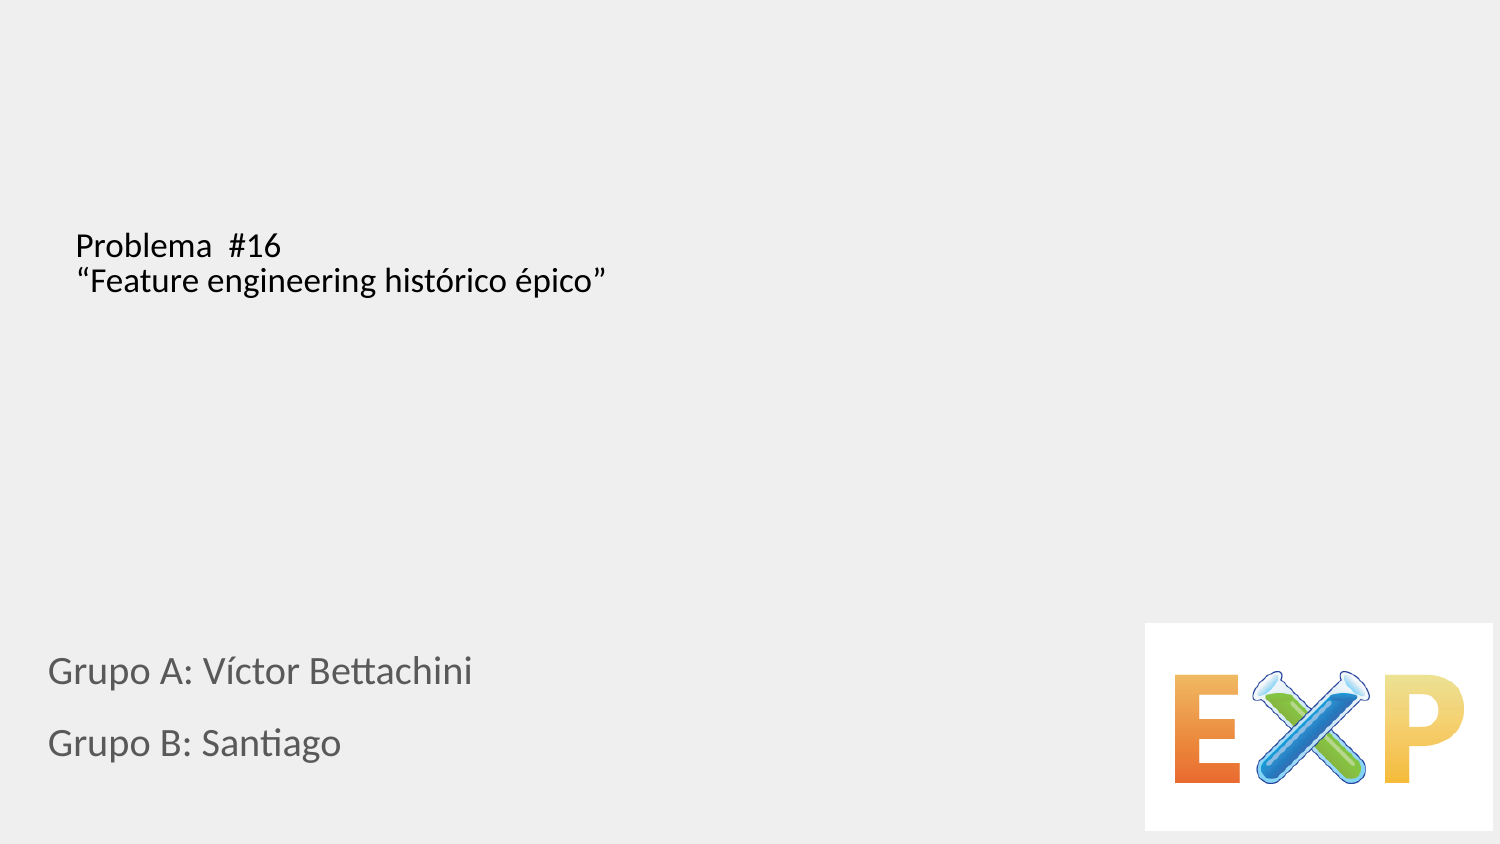

Problema #16
“Feature engineering histórico épico”
# Grupo A: Víctor Bettachini
Grupo B: Santiago